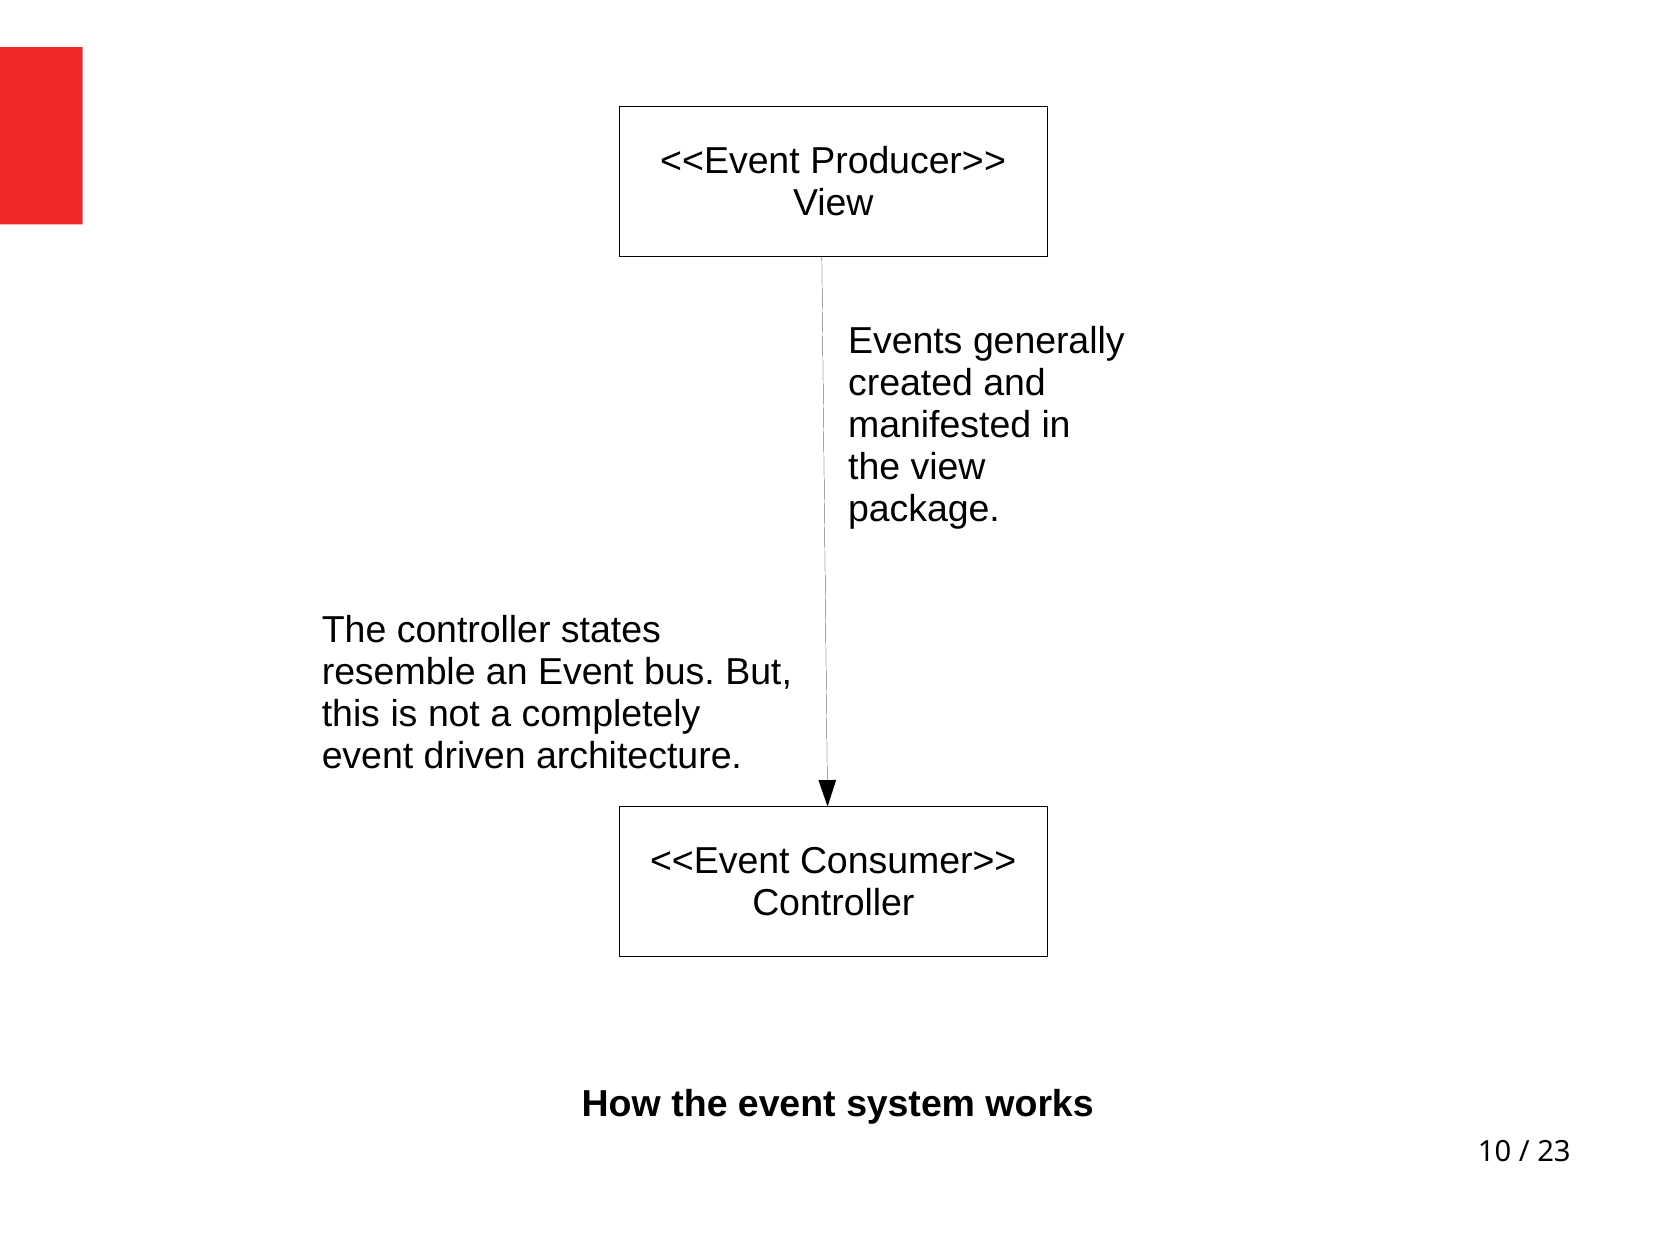

<<Event Producer>>
View
Events generally created and manifested in the view package.
The controller states resemble an Event bus. But, this is not a completely event driven architecture.
<<Event Consumer>>
Controller
How the event system works
10